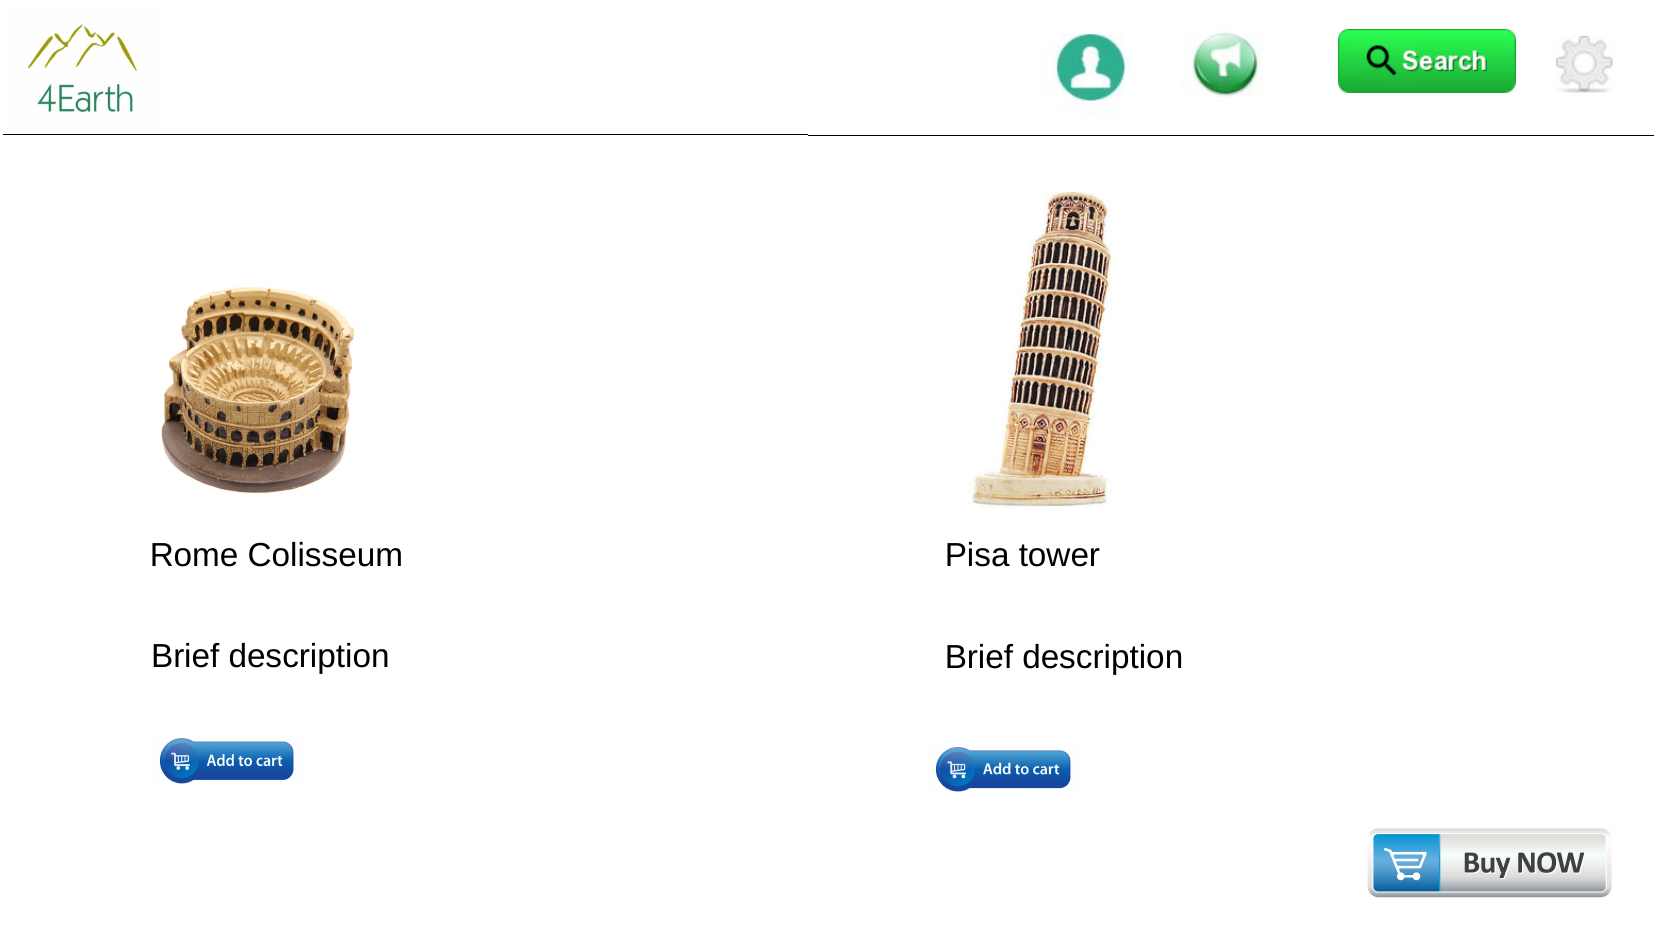

Level 5
Rome Colisseum
Pisa tower
Brief description
Brief description
“It is said that “King’s road” is the most dangerous hiking in south of Europe (Spain)”
# “In 2050 there will be more plastic than fish in the oceans”